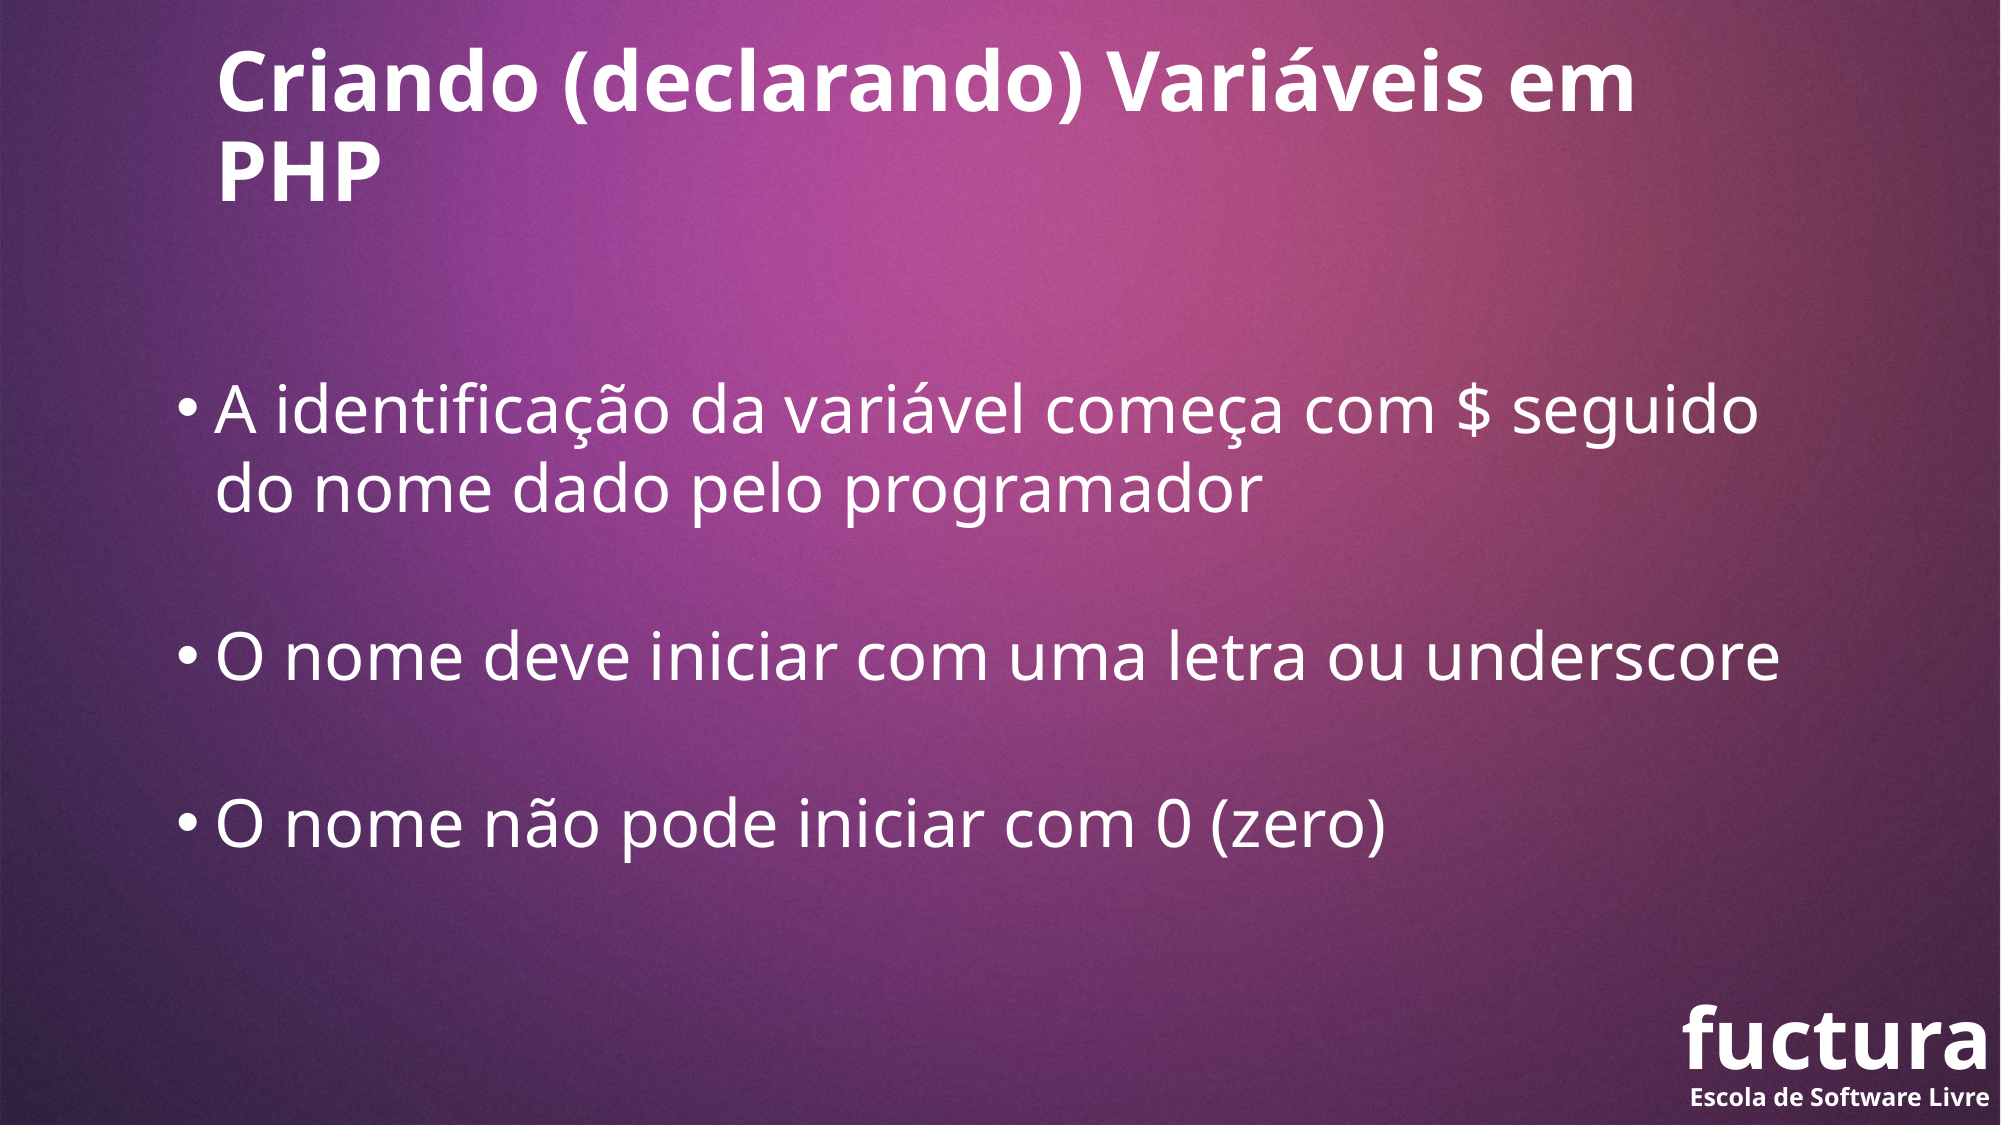

Criando (declarando) Variáveis em PHP
A identificação da variável começa com $ seguido do nome dado pelo programador
O nome deve iniciar com uma letra ou underscore
O nome não pode iniciar com 0 (zero)
fuctura
Escola de Software Livre